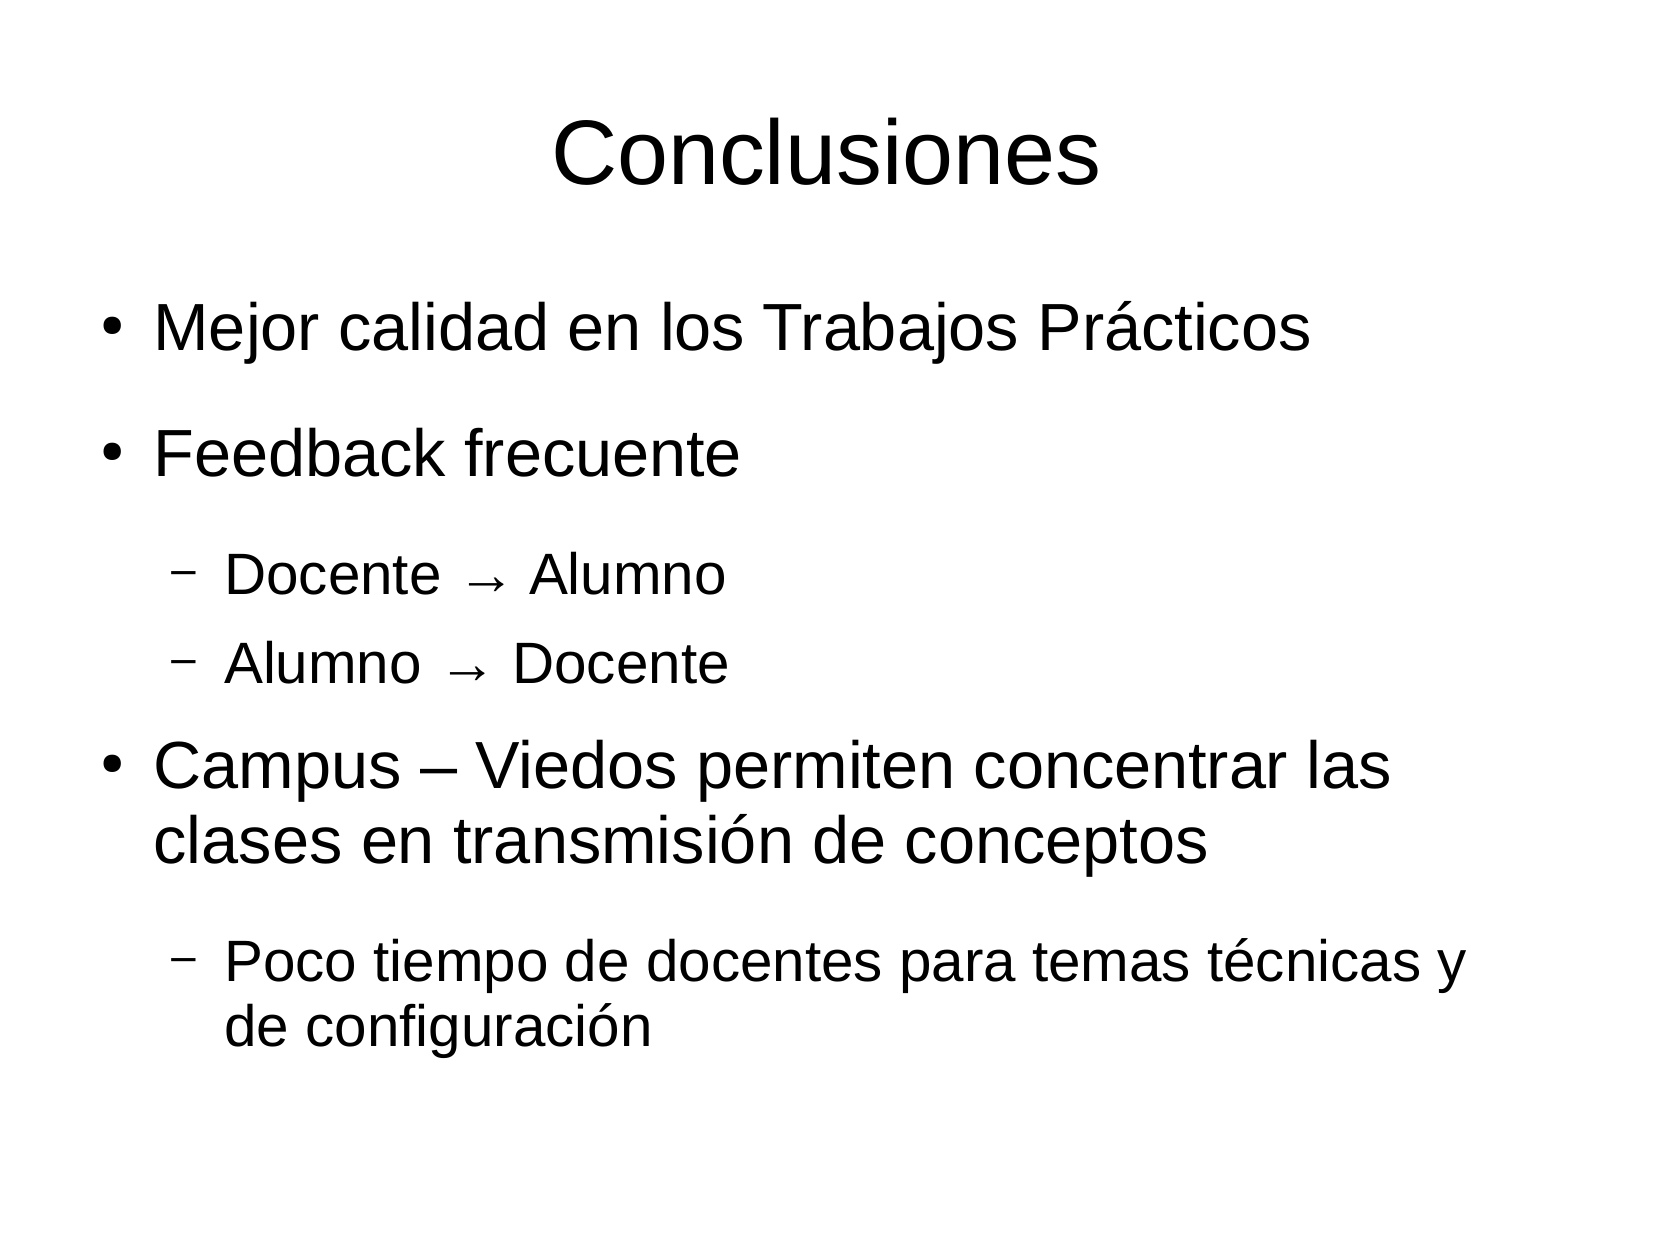

# Conclusiones
Mejor calidad en los Trabajos Prácticos
Feedback frecuente
Docente → Alumno
Alumno → Docente
Campus – Viedos permiten concentrar las clases en transmisión de conceptos
Poco tiempo de docentes para temas técnicas y de configuración